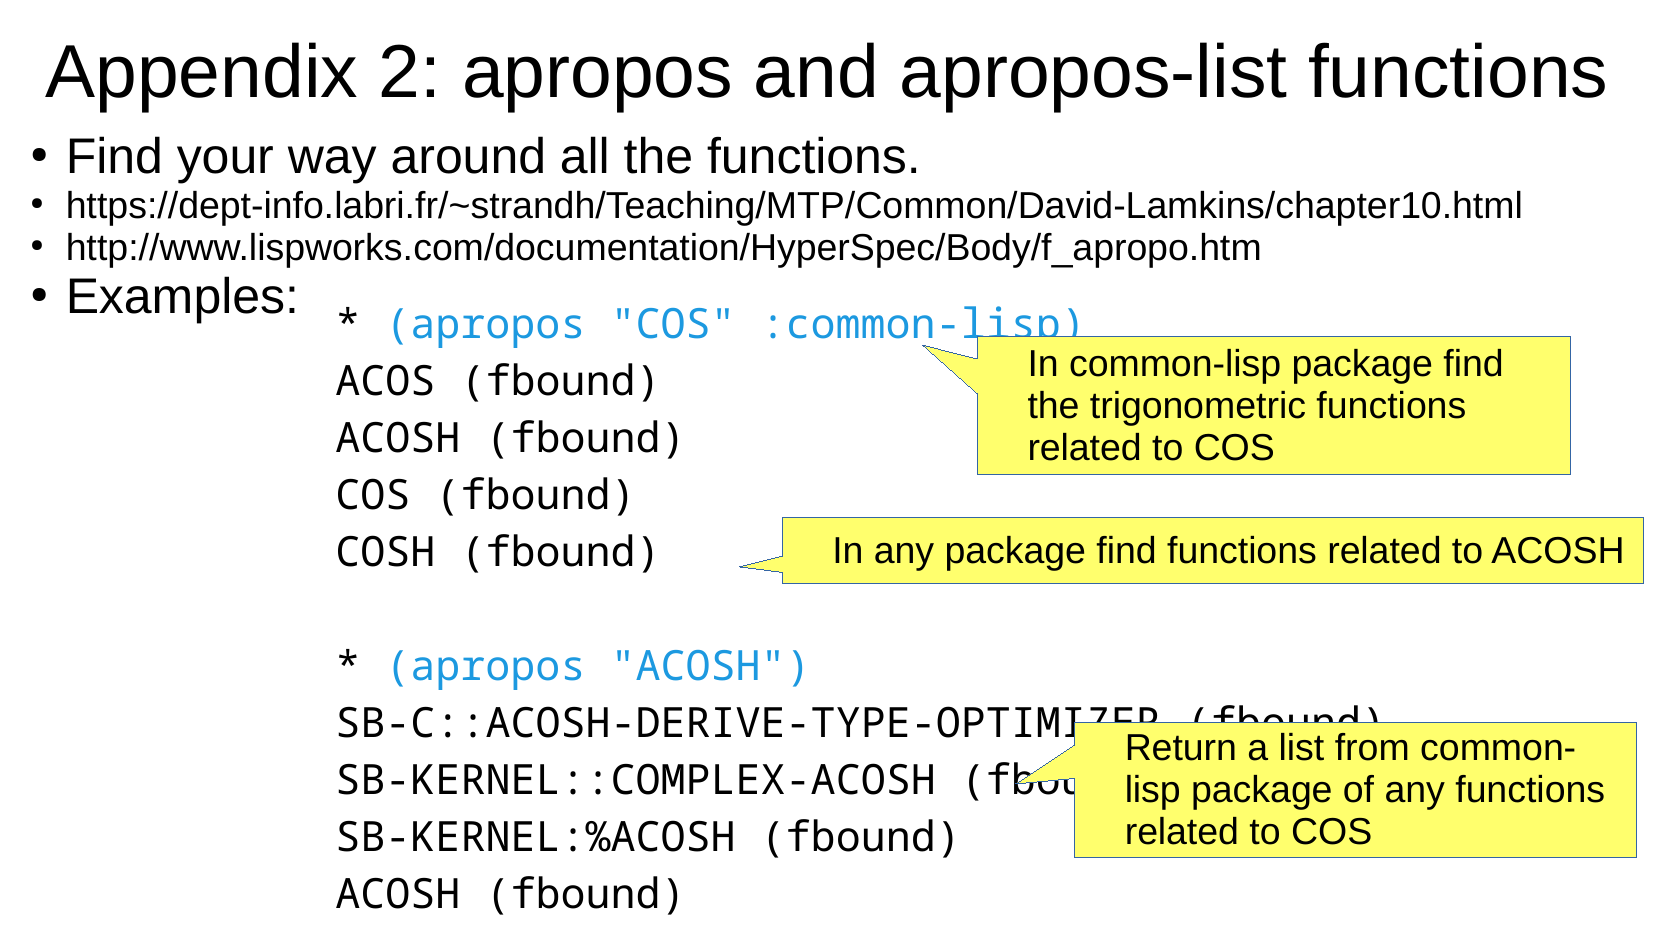

# Appendix 2: apropos and apropos-list functions
Find your way around all the functions.
https://dept-info.labri.fr/~strandh/Teaching/MTP/Common/David-Lamkins/chapter10.html
http://www.lispworks.com/documentation/HyperSpec/Body/f_apropo.htm
Examples:
* (apropos "COS" :common-lisp)
ACOS (fbound)
ACOSH (fbound)
COS (fbound)
COSH (fbound)
* (apropos "ACOSH")
SB-C::ACOSH-DERIVE-TYPE-OPTIMIZER (fbound)
SB-KERNEL::COMPLEX-ACOSH (fbound)
SB-KERNEL:%ACOSH (fbound)
ACOSH (fbound)
* (apropos-list "COS" :common-lisp)
(ACOS ACOSH COS COSH)
In common-lisp package find the trigonometric functions related to COS
In any package find functions related to ACOSH
Return a list from common-lisp package of any functions related to COS